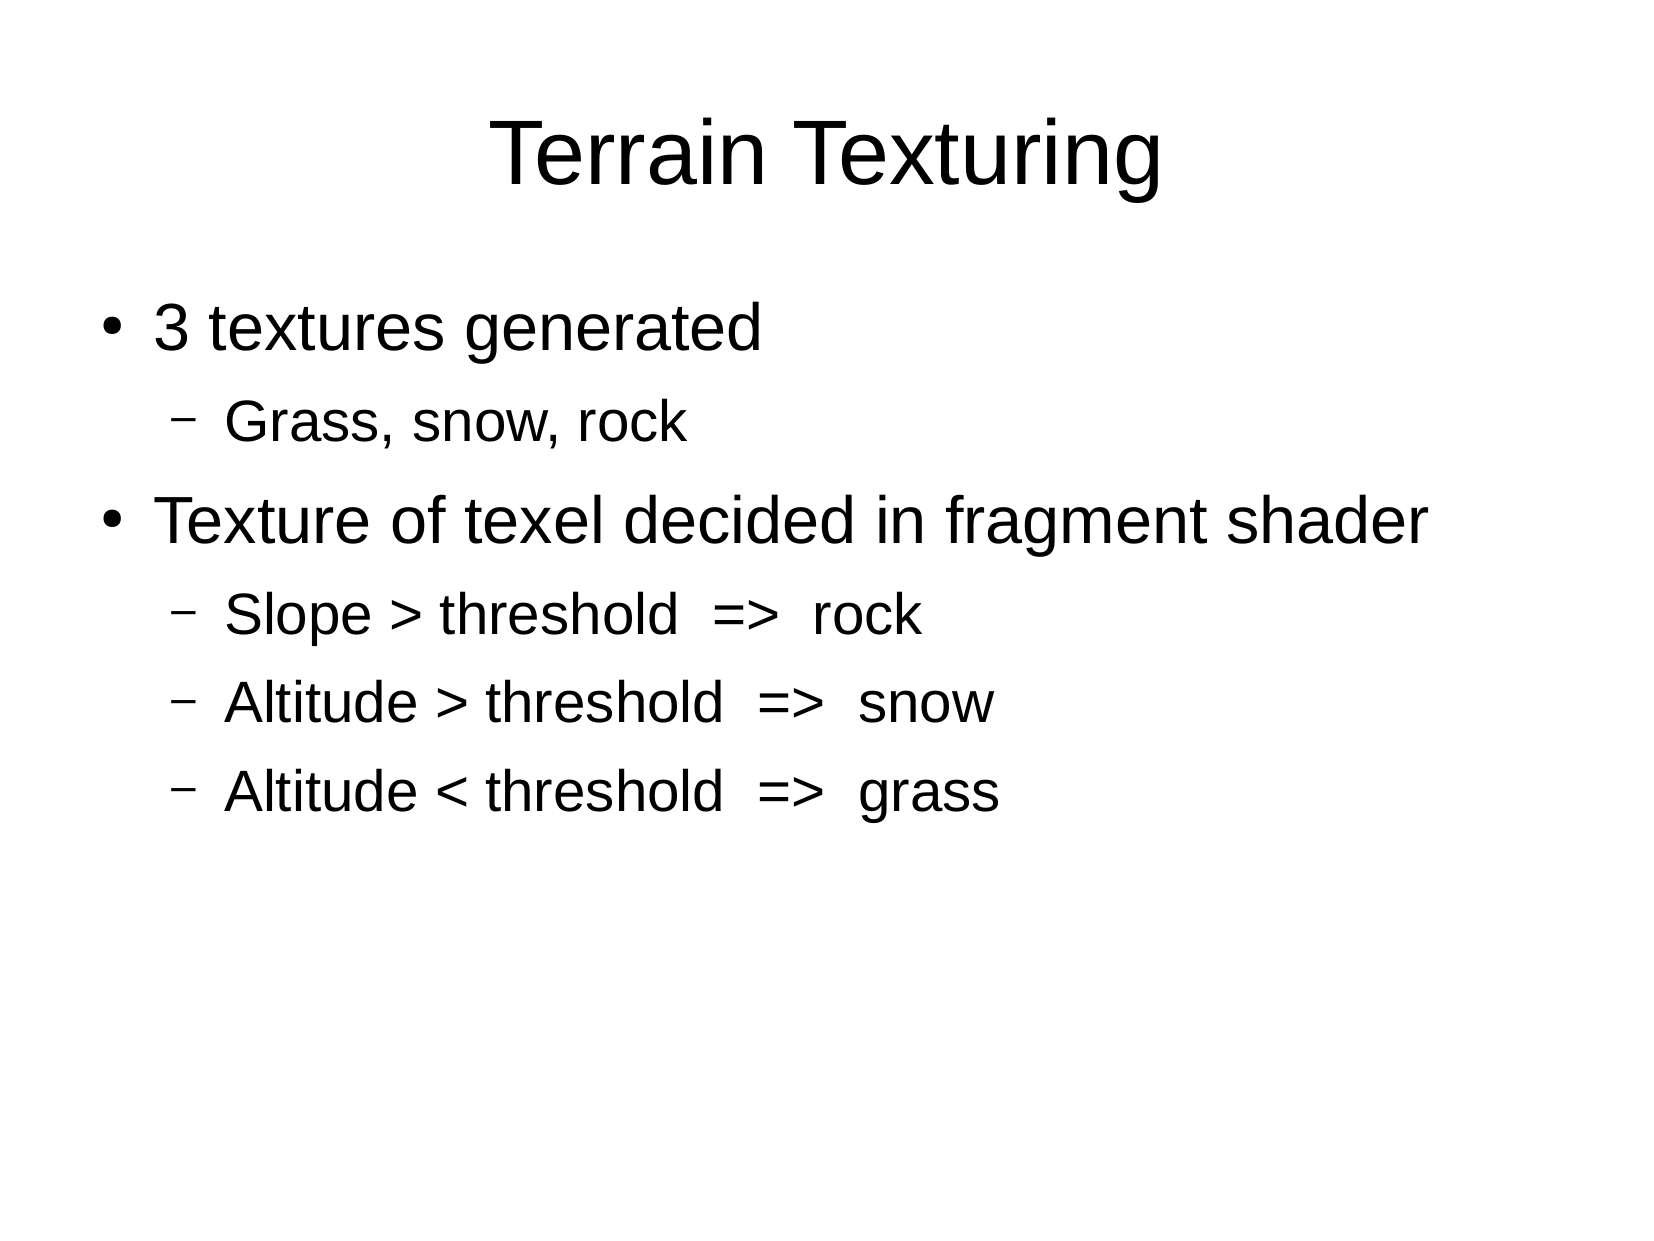

# Terrain Texturing
3 textures generated
Grass, snow, rock
Texture of texel decided in fragment shader
Slope > threshold => rock
Altitude > threshold => snow
Altitude < threshold => grass